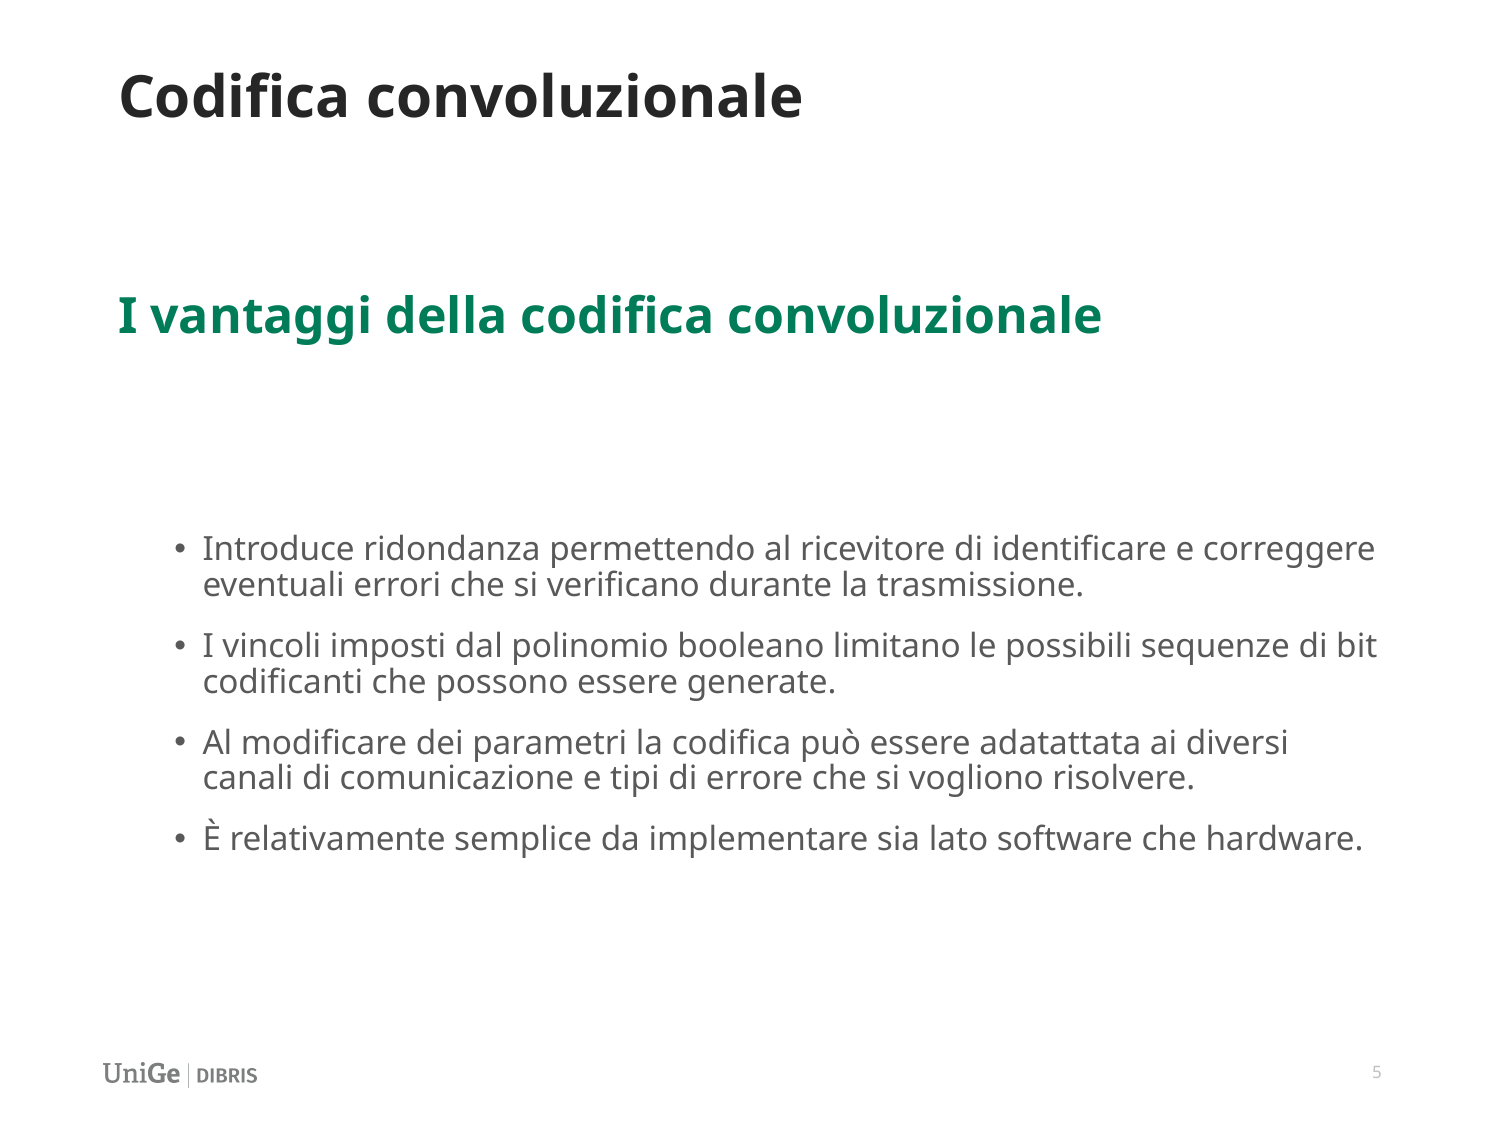

Codifica convoluzionale
I vantaggi della codifica convoluzionale
# Introduce ridondanza permettendo al ricevitore di identificare e correggere eventuali errori che si verificano durante la trasmissione.
I vincoli imposti dal polinomio booleano limitano le possibili sequenze di bit codificanti che possono essere generate.
Al modificare dei parametri la codifica può essere adatattata ai diversi canali di comunicazione e tipi di errore che si vogliono risolvere.
È relativamente semplice da implementare sia lato software che hardware.
5